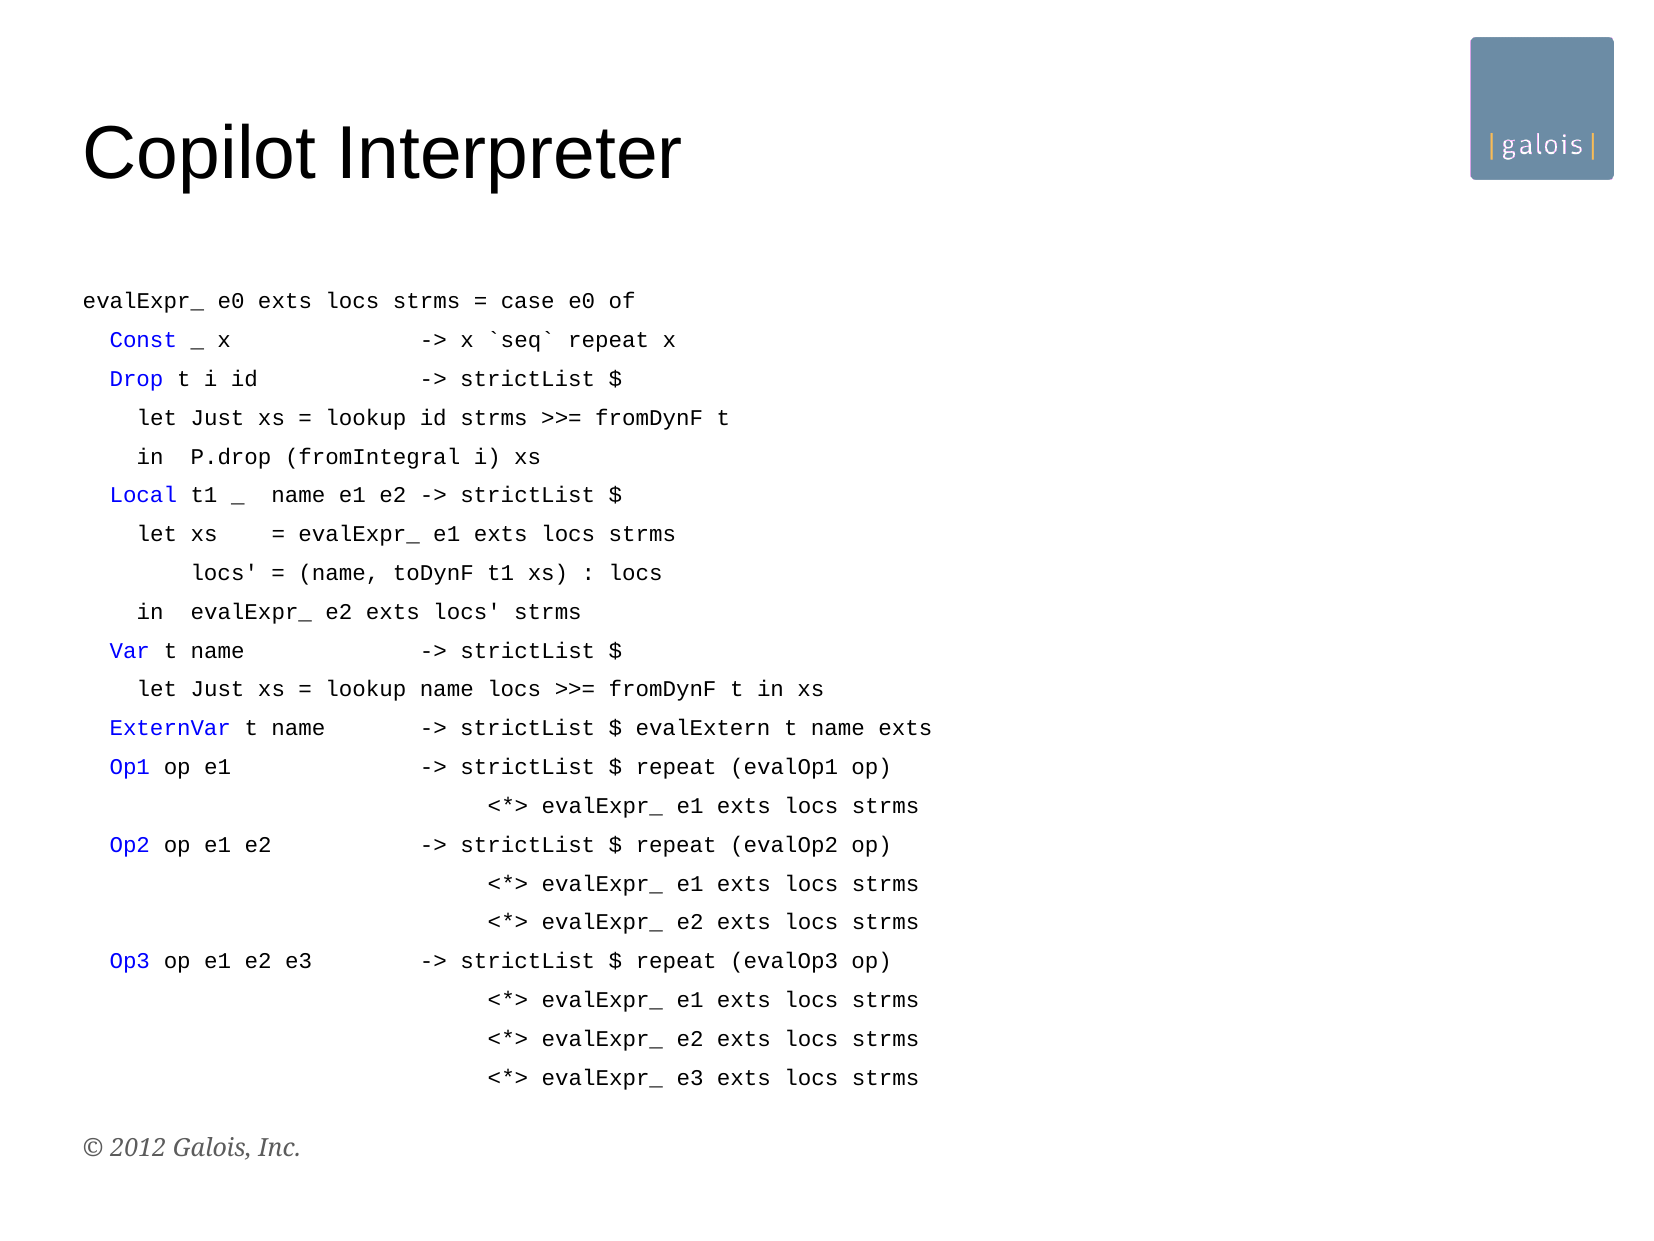

# Copilot Interpreter
evalExpr_ e0 exts locs strms = case e0 of
 Const _ x -> x `seq` repeat x
 Drop t i id -> strictList $
 let Just xs = lookup id strms >>= fromDynF t
 in P.drop (fromIntegral i) xs
 Local t1 _ name e1 e2 -> strictList $
 let xs = evalExpr_ e1 exts locs strms
 locs' = (name, toDynF t1 xs) : locs
 in evalExpr_ e2 exts locs' strms
 Var t name -> strictList $
 let Just xs = lookup name locs >>= fromDynF t in xs
 ExternVar t name -> strictList $ evalExtern t name exts
 Op1 op e1 -> strictList $ repeat (evalOp1 op)
 <*> evalExpr_ e1 exts locs strms
 Op2 op e1 e2 -> strictList $ repeat (evalOp2 op)
 <*> evalExpr_ e1 exts locs strms
 <*> evalExpr_ e2 exts locs strms
 Op3 op e1 e2 e3 -> strictList $ repeat (evalOp3 op)
 <*> evalExpr_ e1 exts locs strms
 <*> evalExpr_ e2 exts locs strms
 <*> evalExpr_ e3 exts locs strms